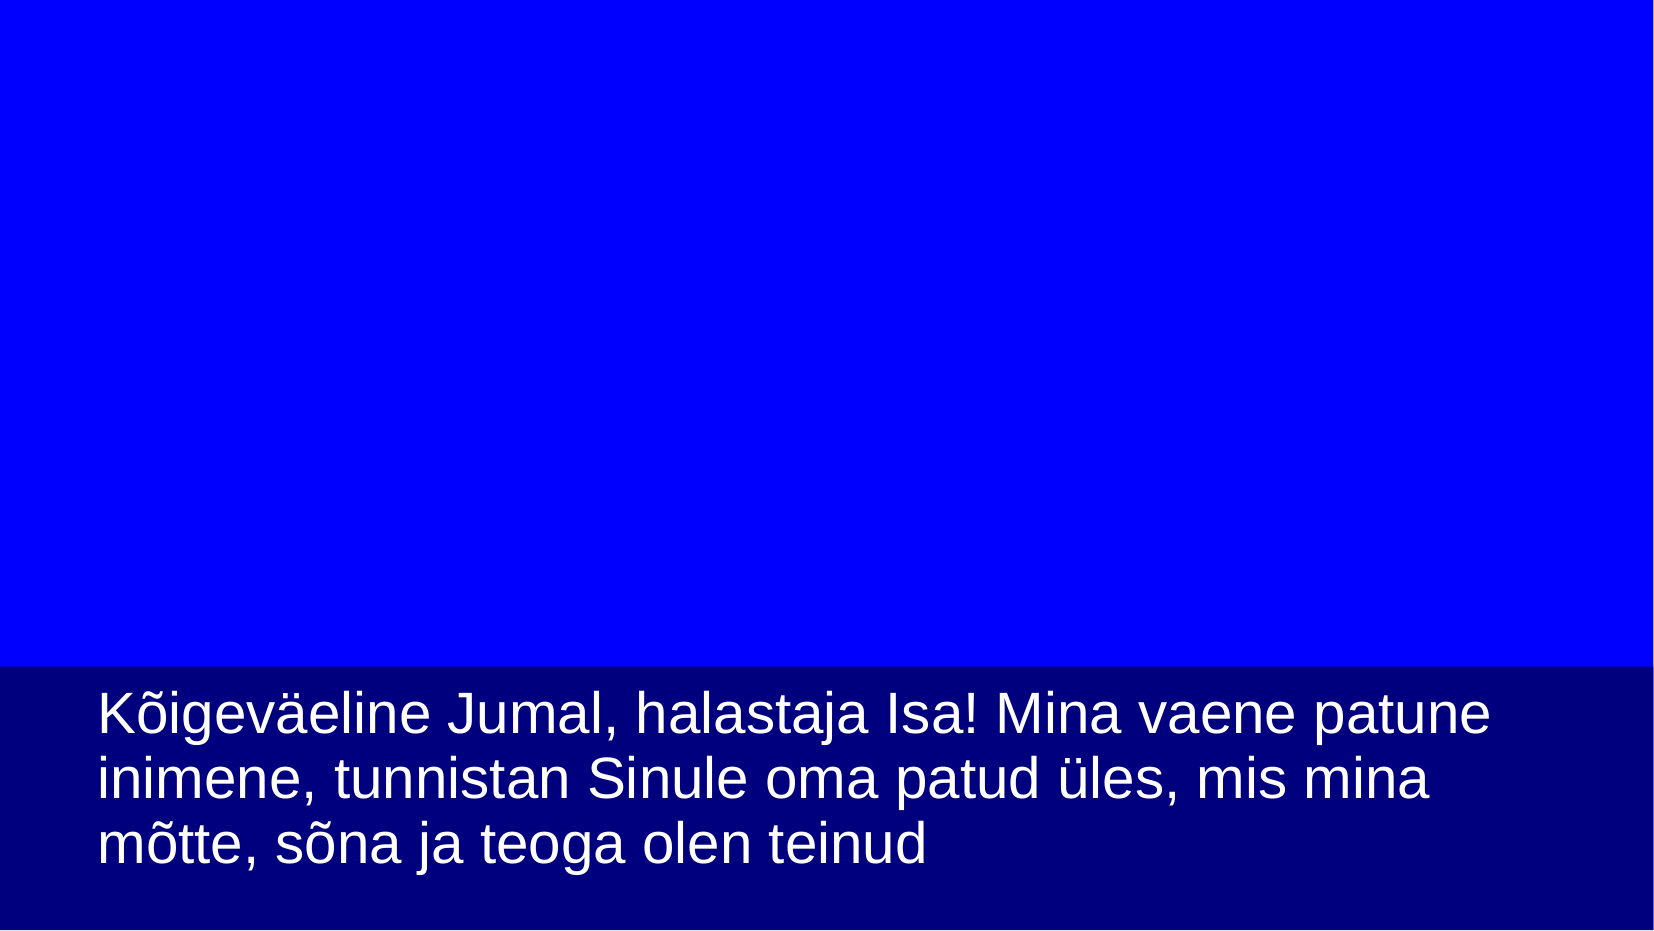

Kõigeväeline Jumal, halastaja Isa! Mina vaene patune inimene, tunnistan Sinule oma patud üles, mis mina mõtte, sõna ja teoga olen teinud